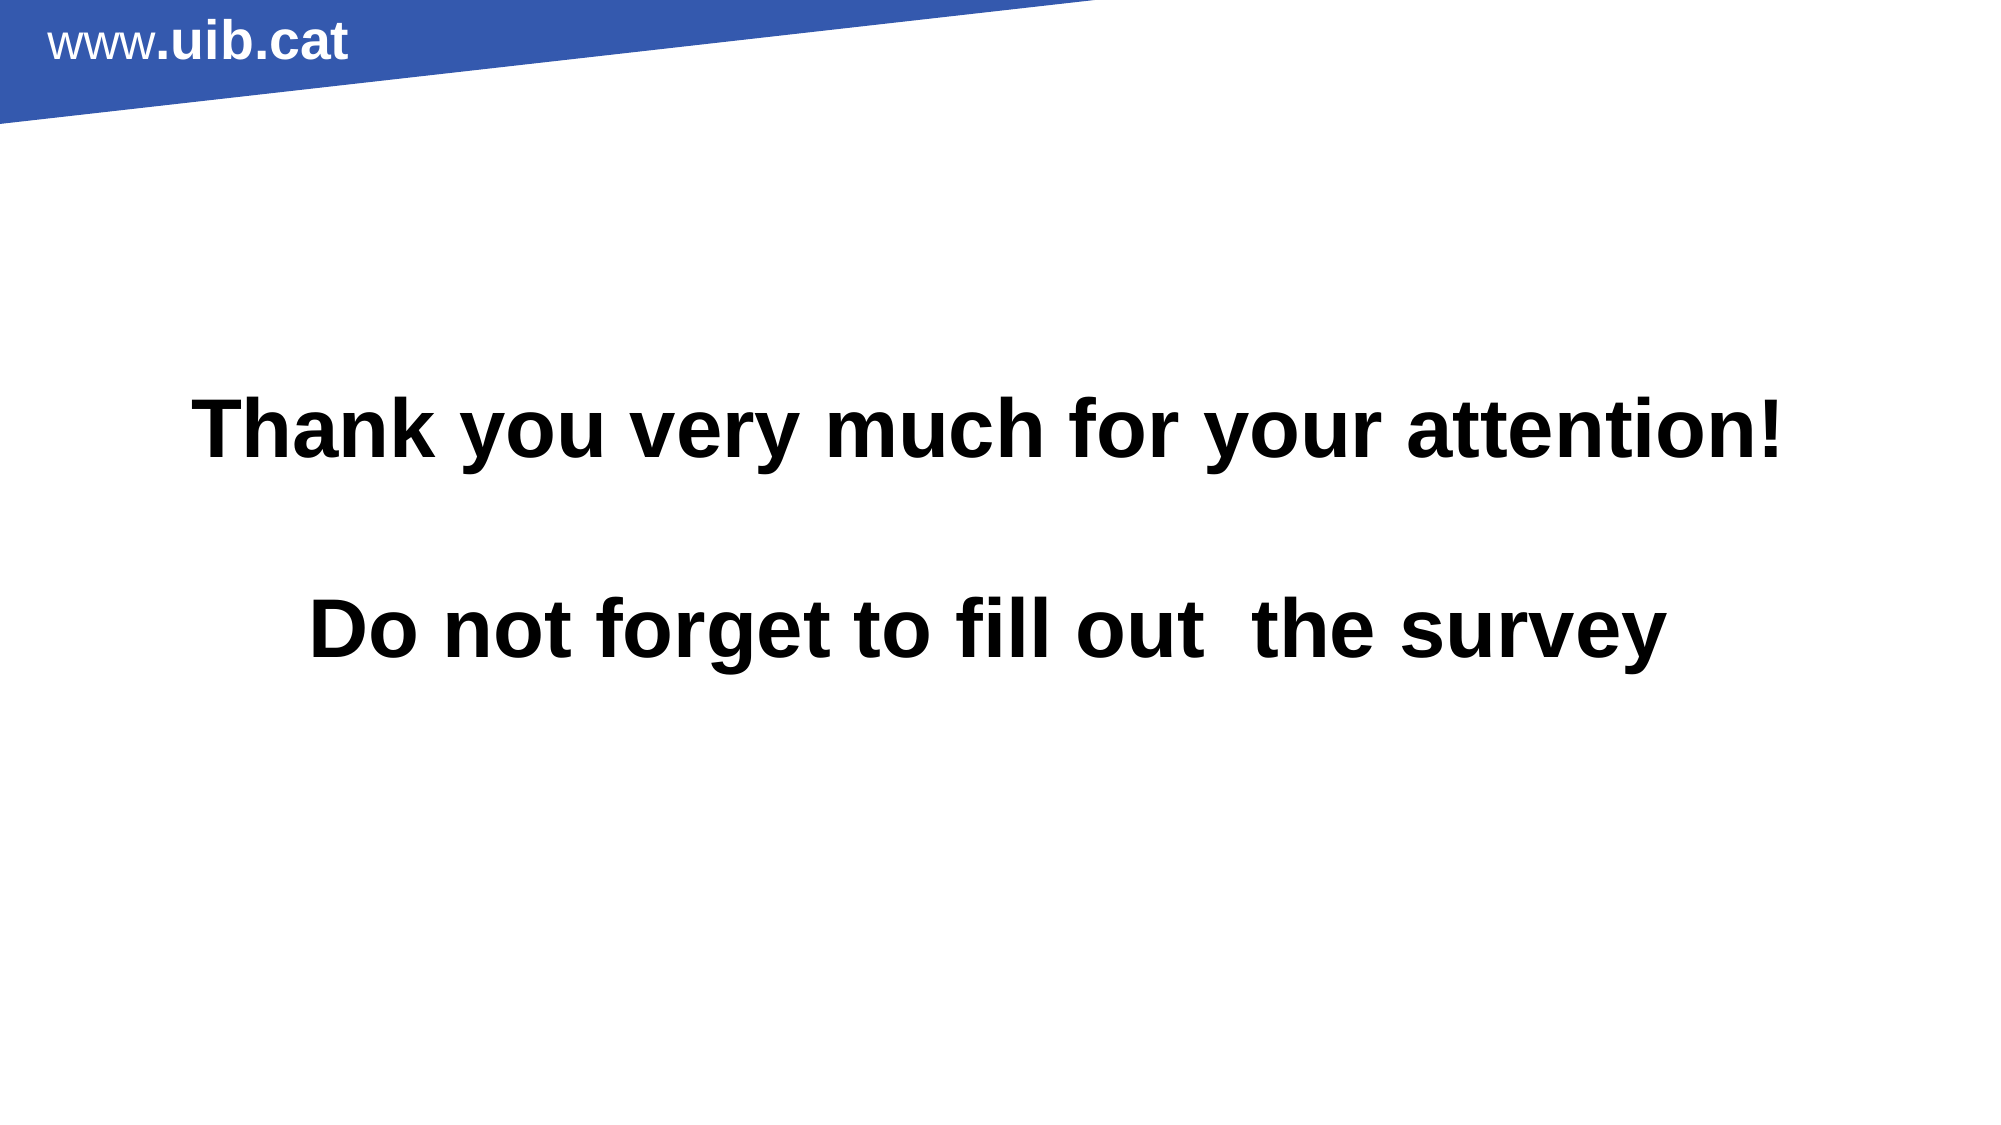

Thank you very much for your attention!
Do not forget to fill out  the survey